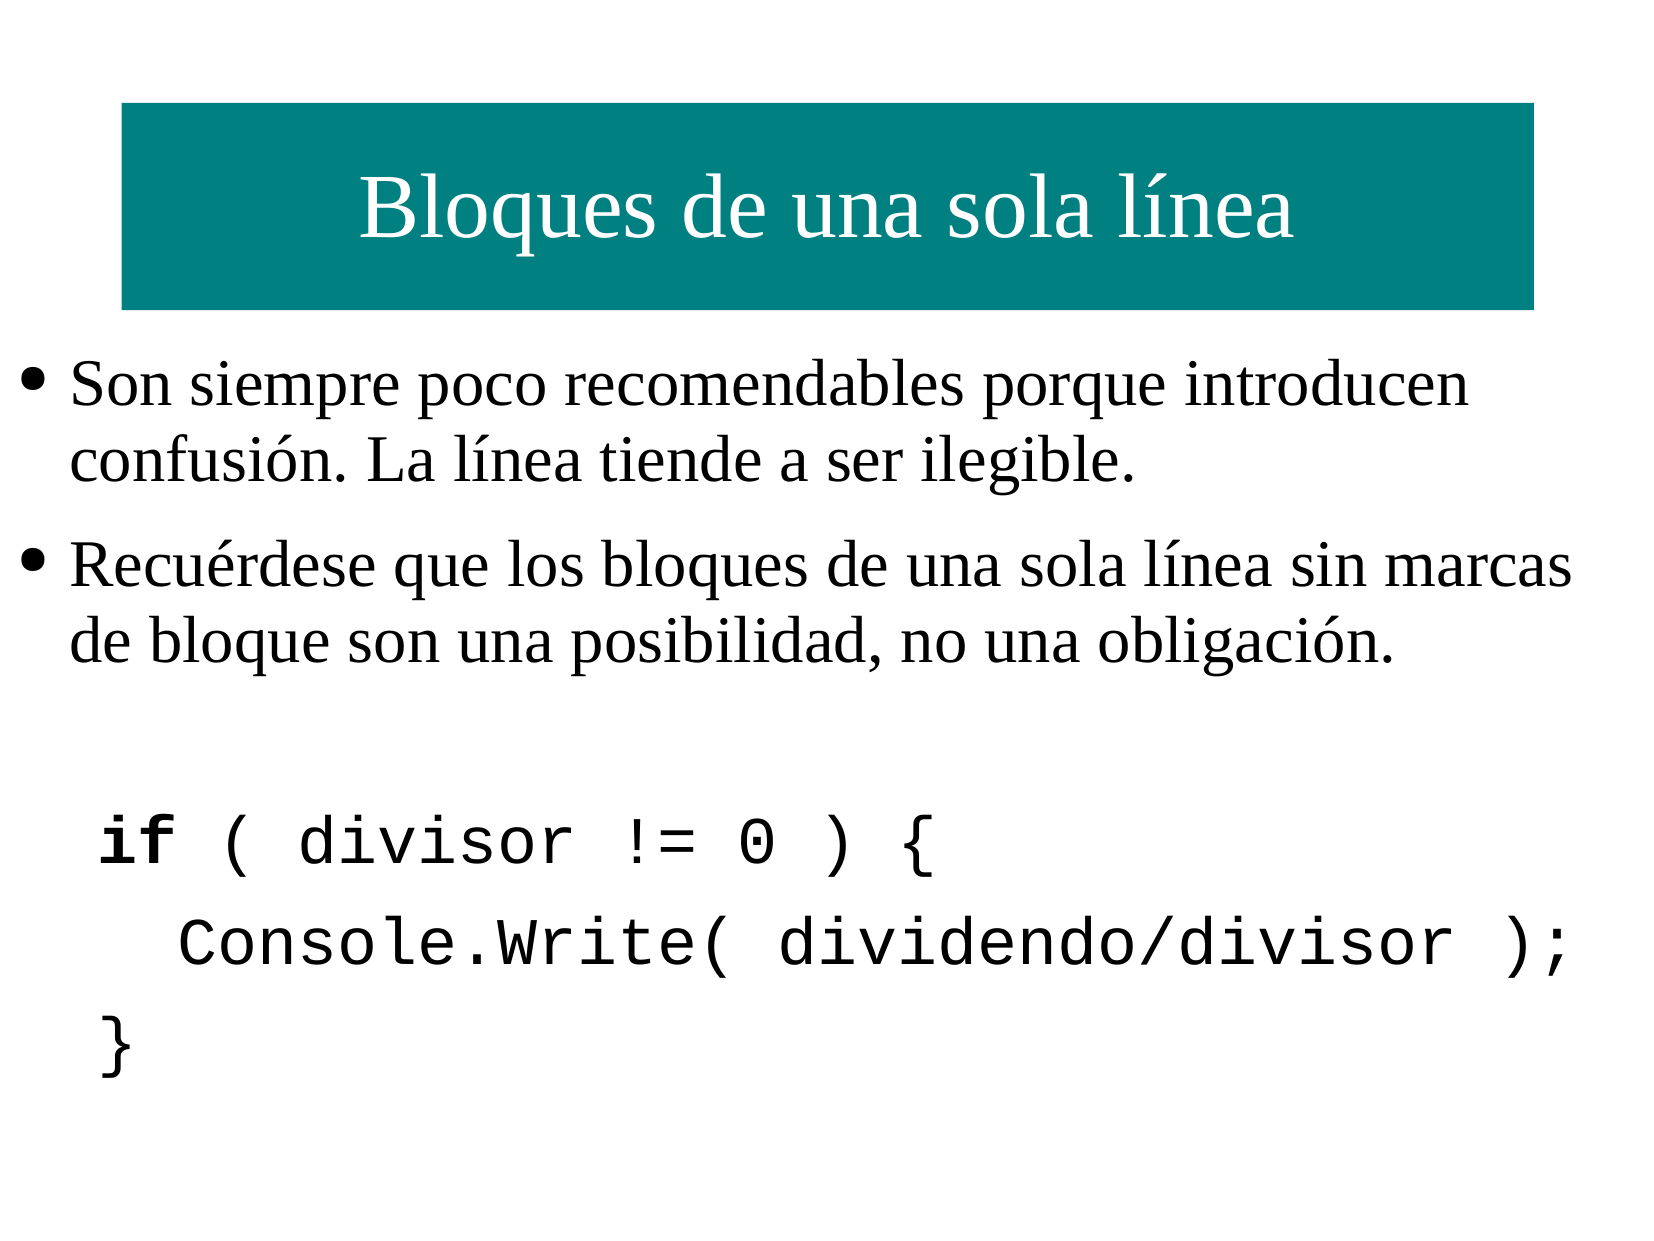

Bloques de una sola línea
Son siempre poco recomendables porque introducen confusión. La línea tiende a ser ilegible.
Recuérdese que los bloques de una sola línea sin marcas de bloque son una posibilidad, no una obligación.
 if ( divisor != 0 ) {
 Console.Write( dividendo/divisor );
 }